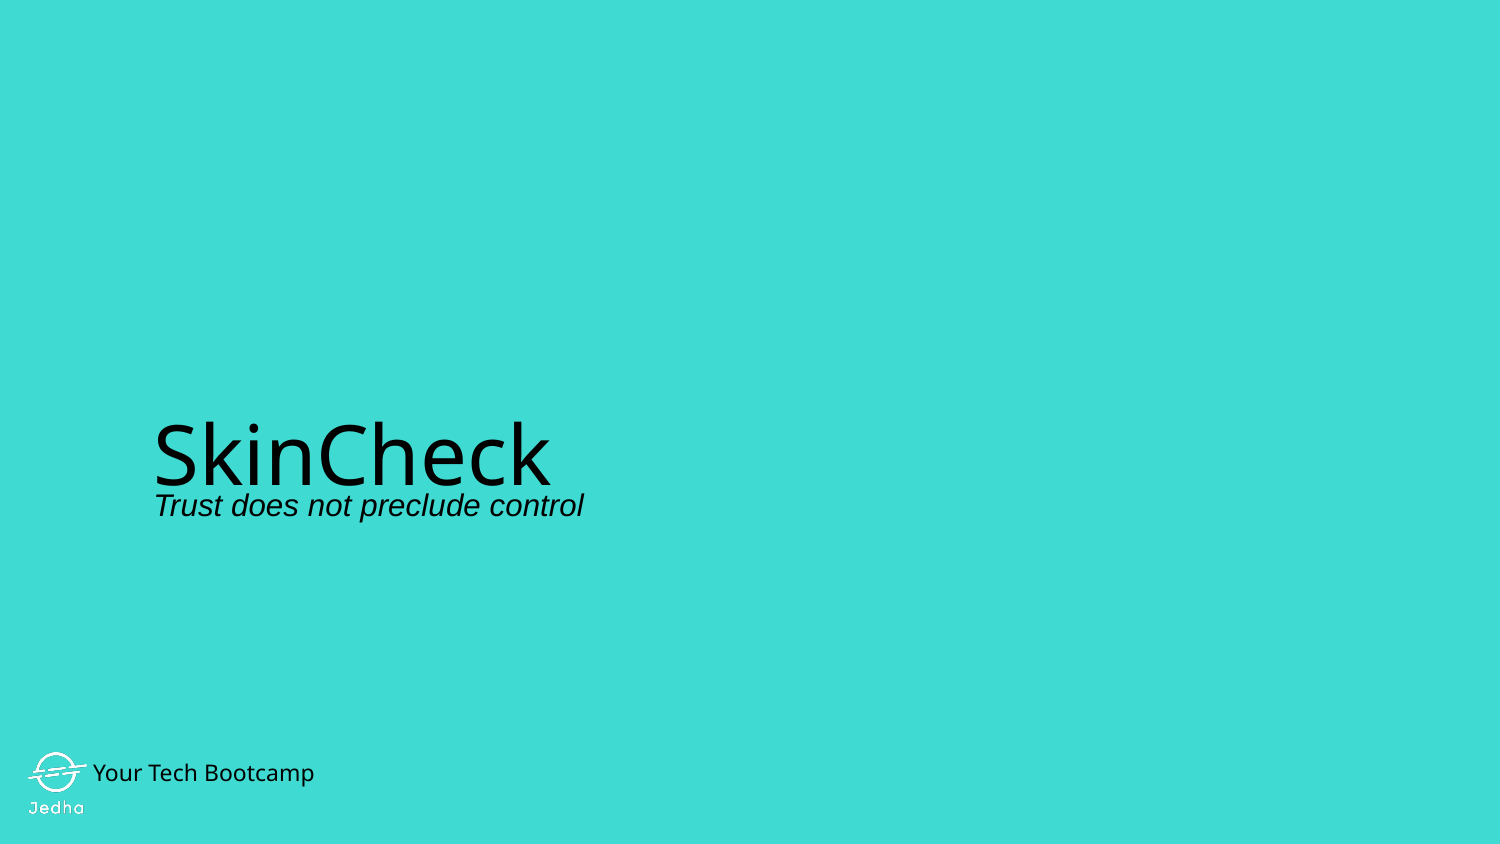

SkinCheck
Trust does not preclude control
# Your Tech Bootcamp